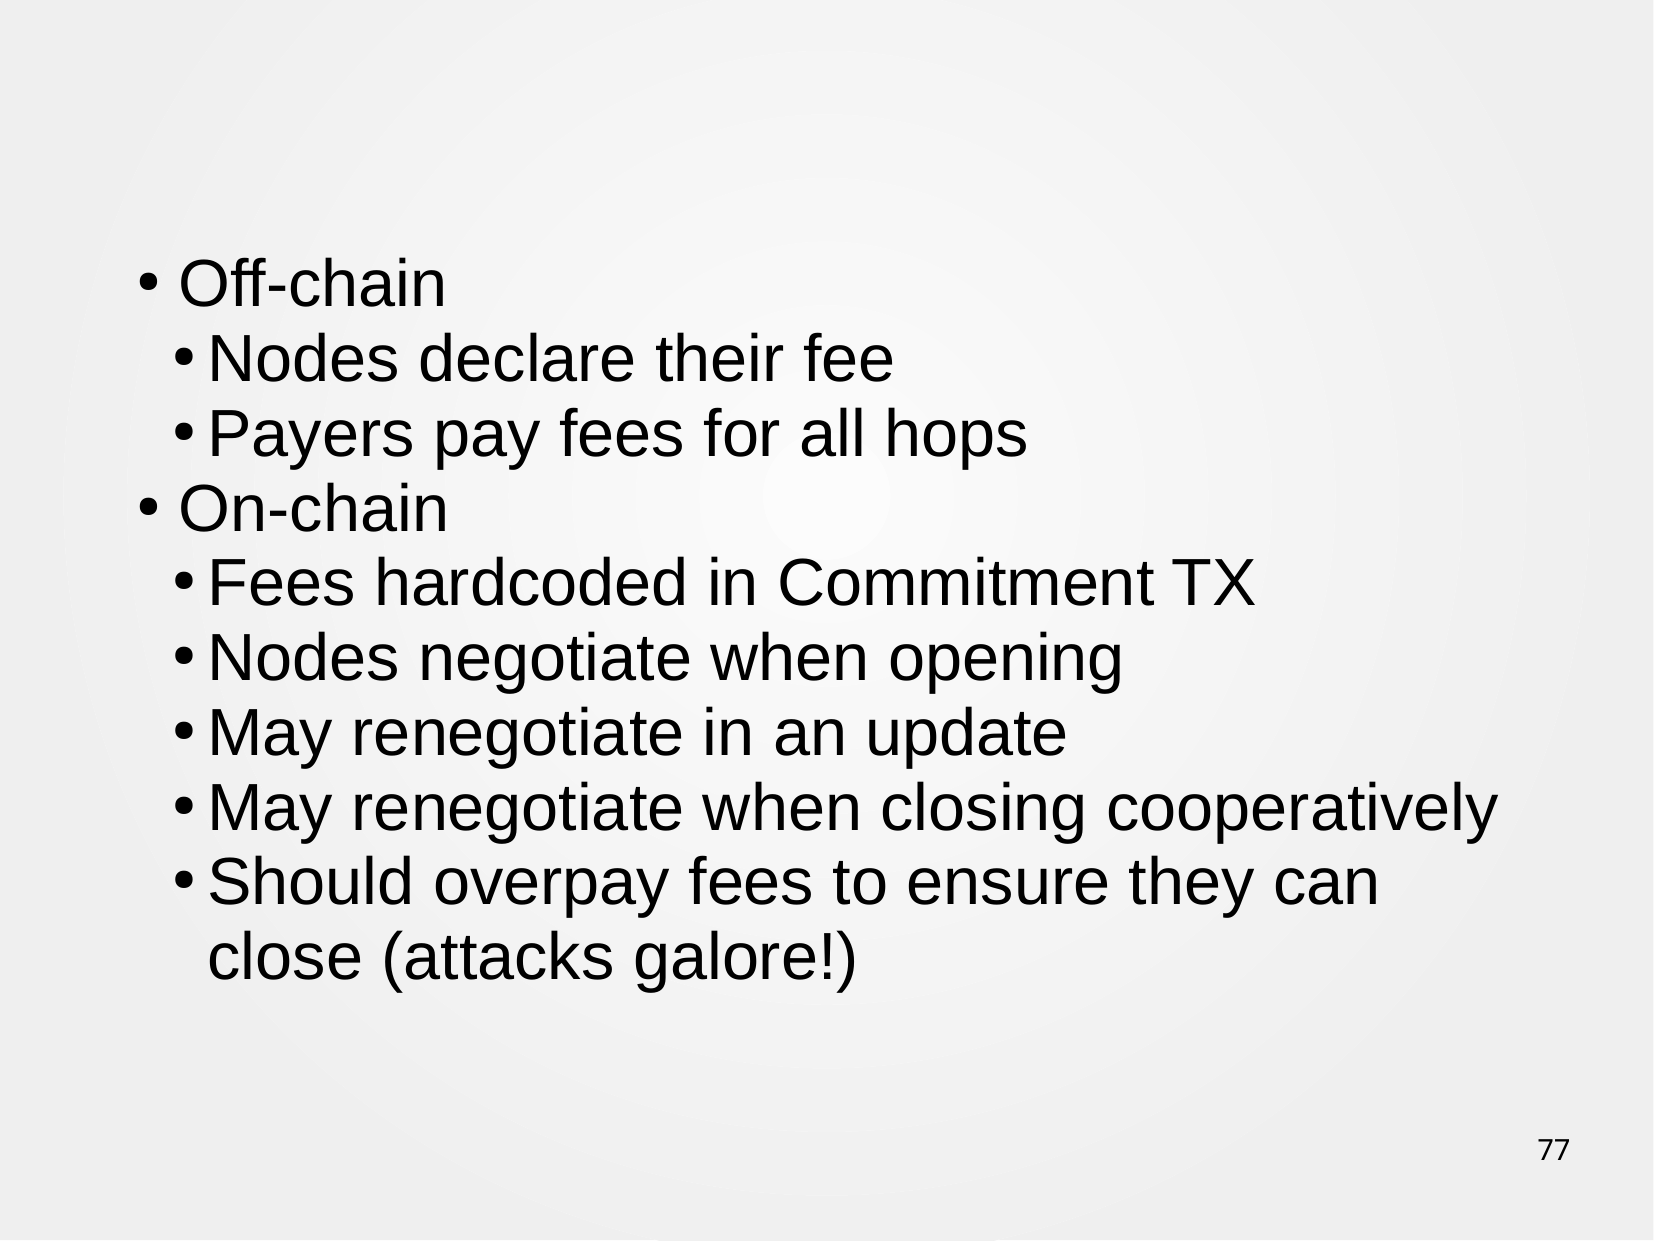

Off-chain
Nodes declare their fee
Payers pay fees for all hops
 On-chain
Fees hardcoded in Commitment TX
Nodes negotiate when opening
May renegotiate in an update
May renegotiate when closing cooperatively
Should overpay fees to ensure they can close (attacks galore!)
77